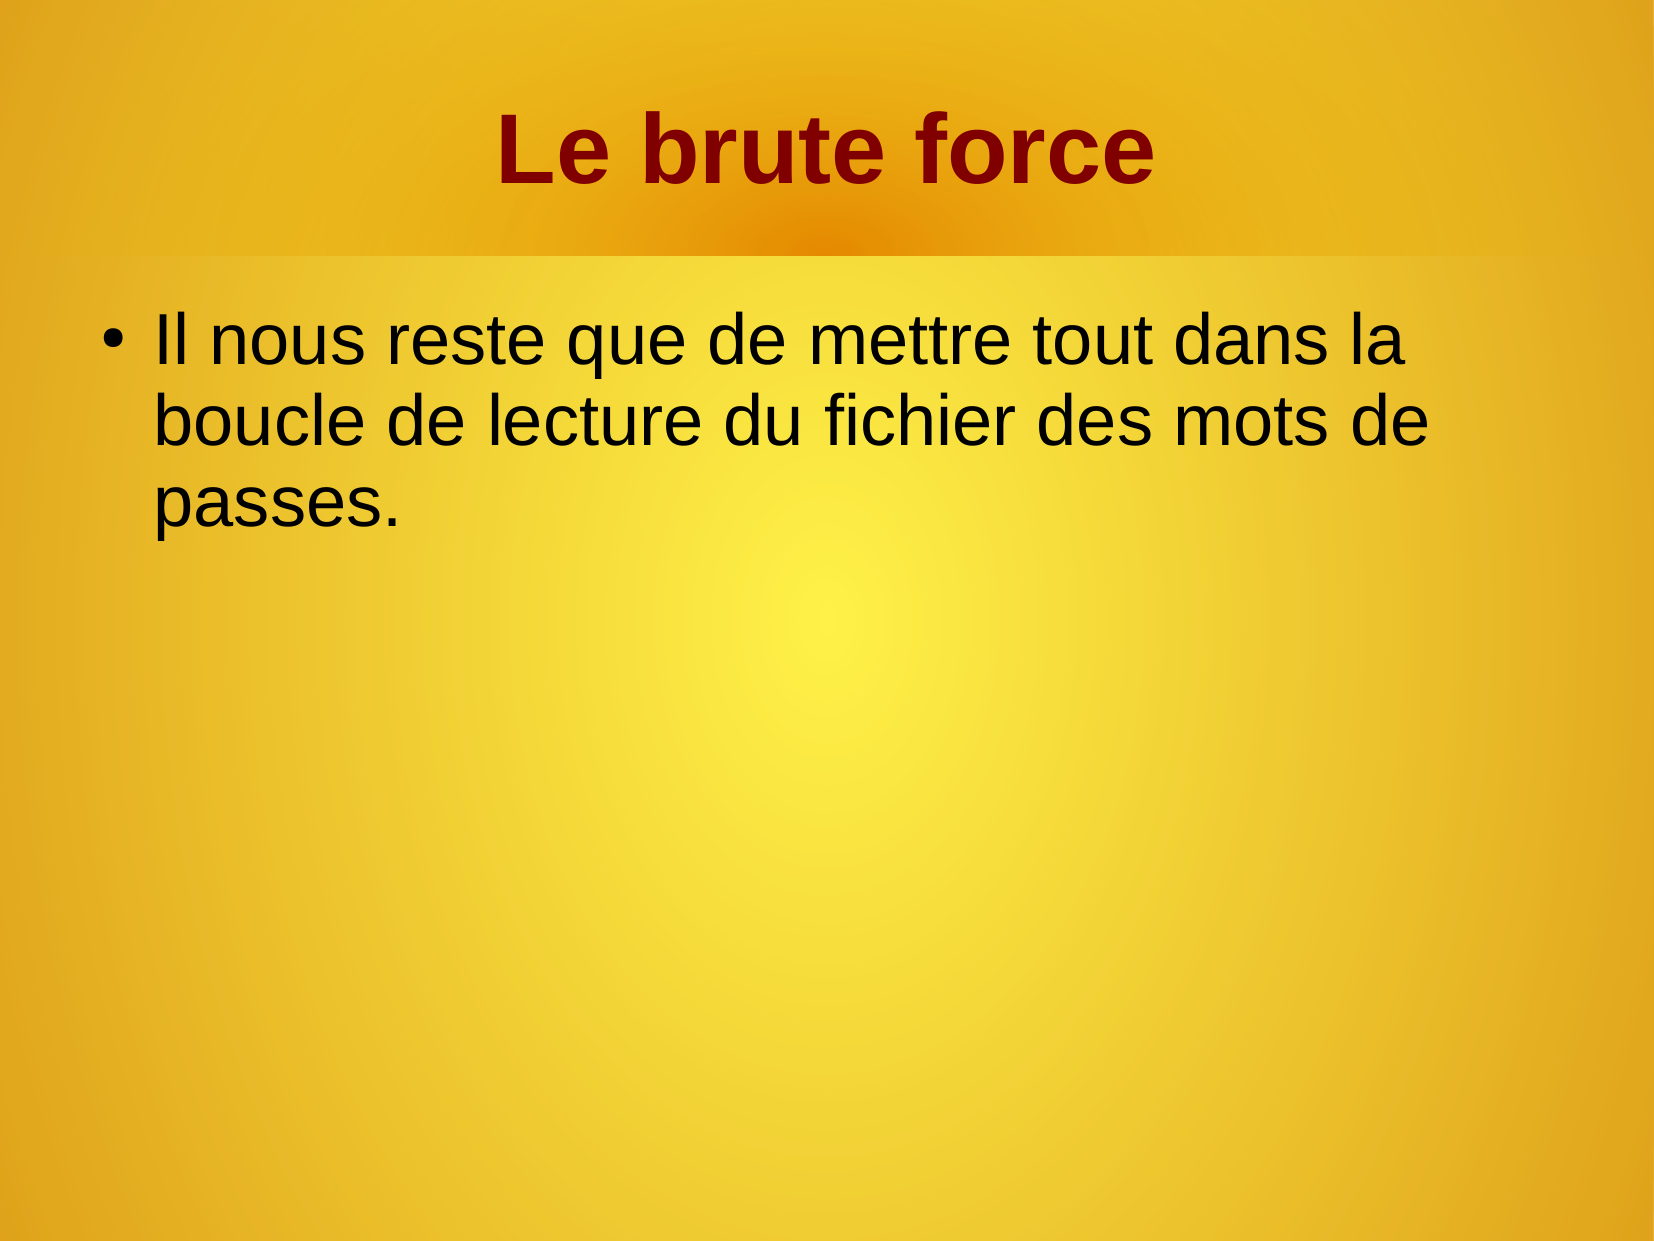

# Le brute force
Il nous reste que de mettre tout dans la boucle de lecture du fichier des mots de passes.